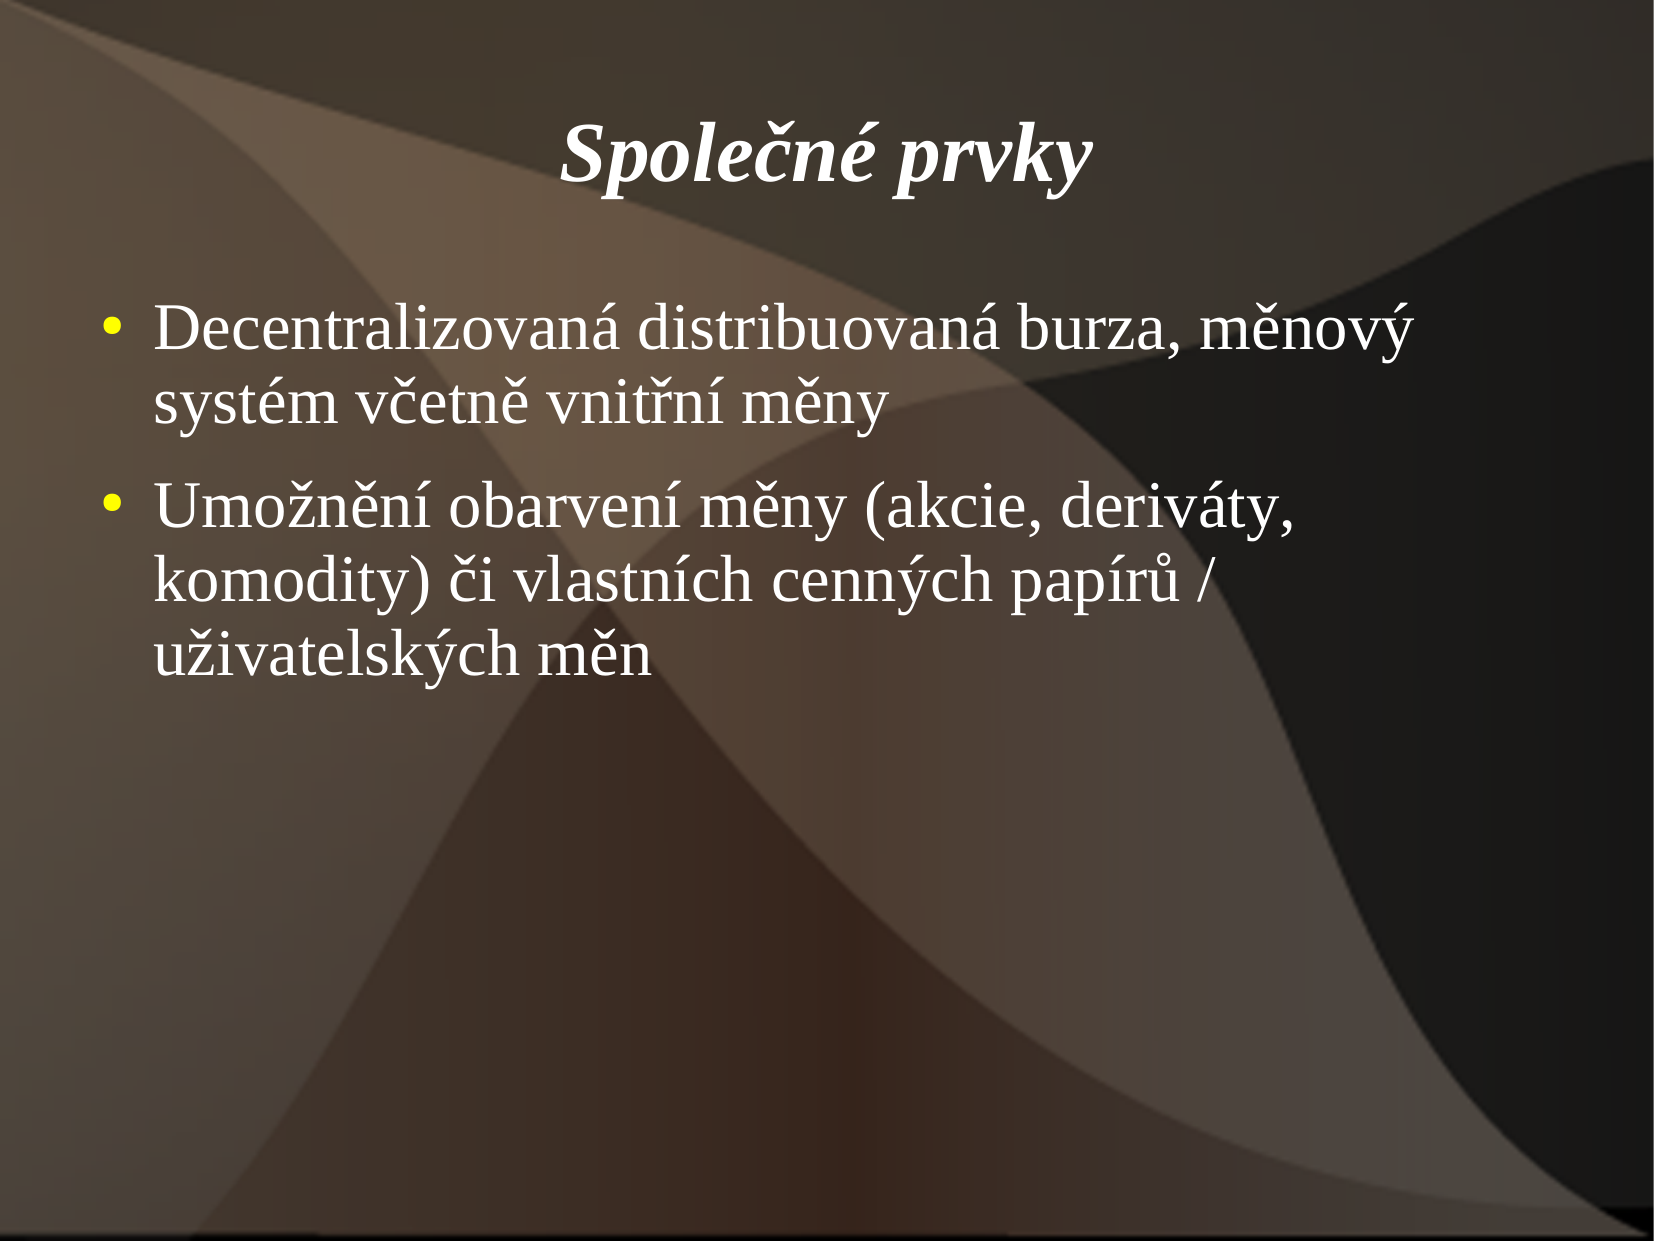

# Společné prvky
Decentralizovaná distribuovaná burza, měnový systém včetně vnitřní měny
Umožnění obarvení měny (akcie, deriváty, komodity) či vlastních cenných papírů / uživatelských měn